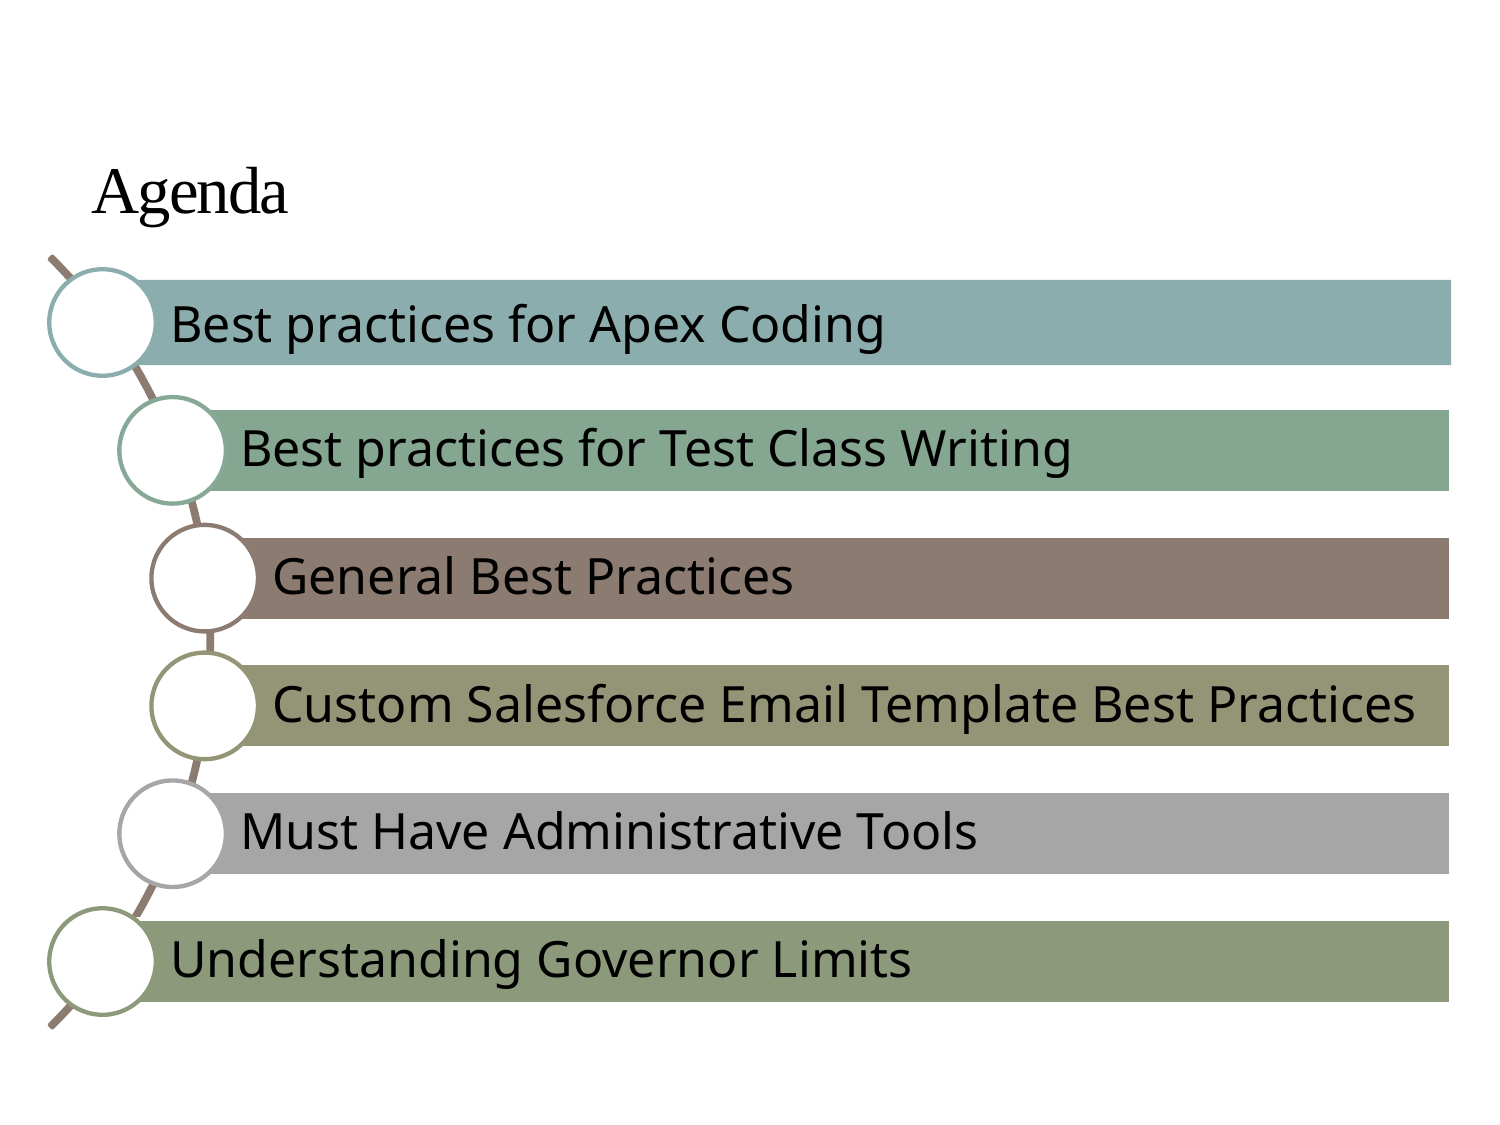

Best practices for Apex Coding
Best practices for Test Class Writing
General Best Practices
Custom Salesforce Email Template Best Practices
Must Have Administrative Tools
Understanding Governor Limits
# Agenda